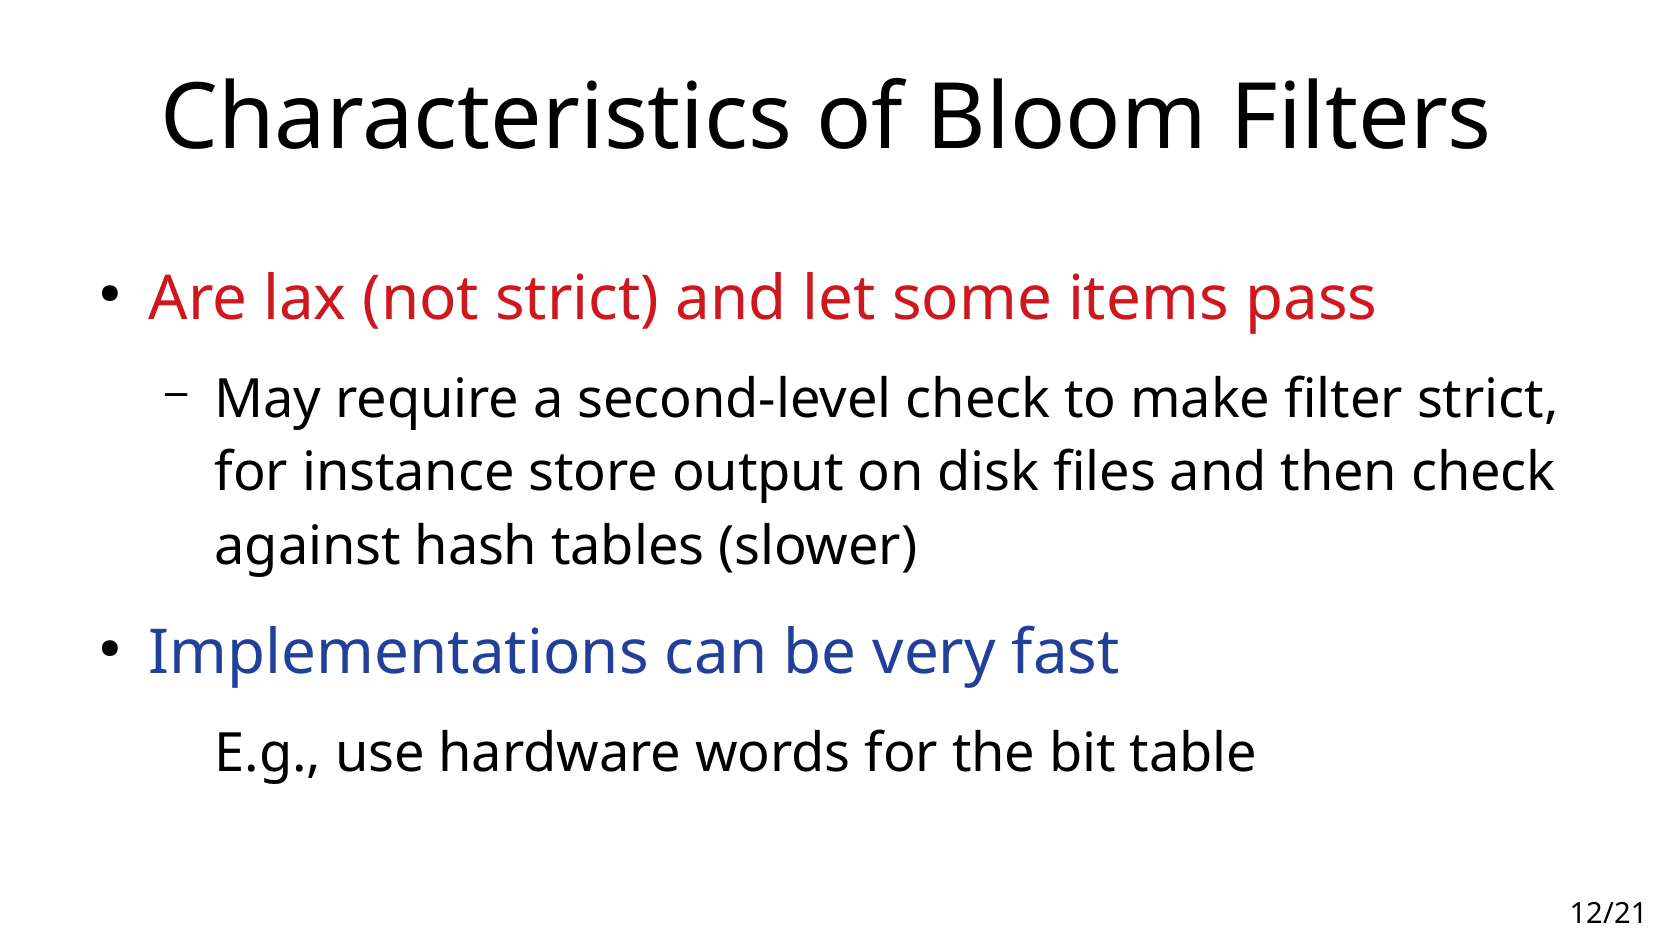

# Characteristics of Bloom Filters
Are lax (not strict) and let some items pass
May require a second-level check to make filter strict, for instance store output on disk files and then check against hash tables (slower)
Implementations can be very fast
E.g., use hardware words for the bit table
12